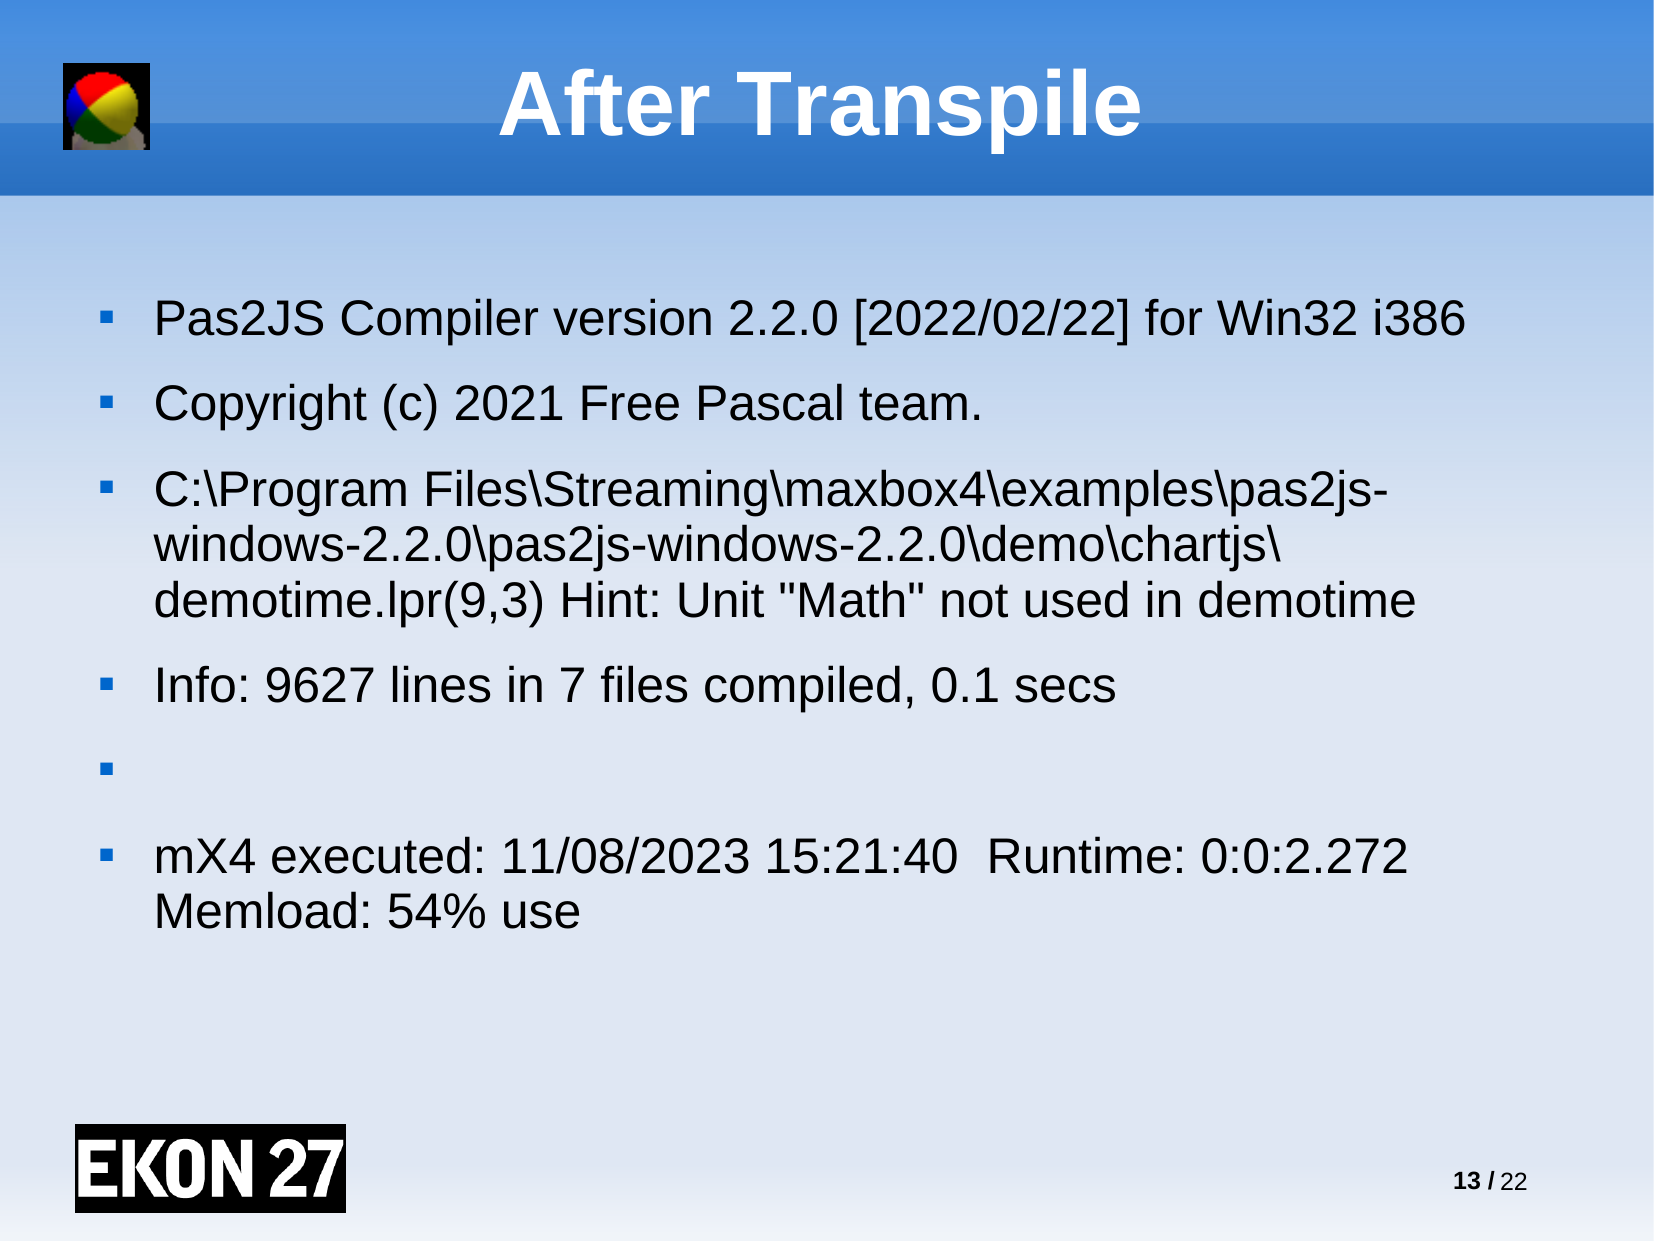

# After Transpile
Pas2JS Compiler version 2.2.0 [2022/02/22] for Win32 i386
Copyright (c) 2021 Free Pascal team.
C:\Program Files\Streaming\maxbox4\examples\pas2js-windows-2.2.0\pas2js-windows-2.2.0\demo\chartjs\demotime.lpr(9,3) Hint: Unit "Math" not used in demotime
Info: 9627 lines in 7 files compiled, 0.1 secs
mX4 executed: 11/08/2023 15:21:40 Runtime: 0:0:2.272 Memload: 54% use
13